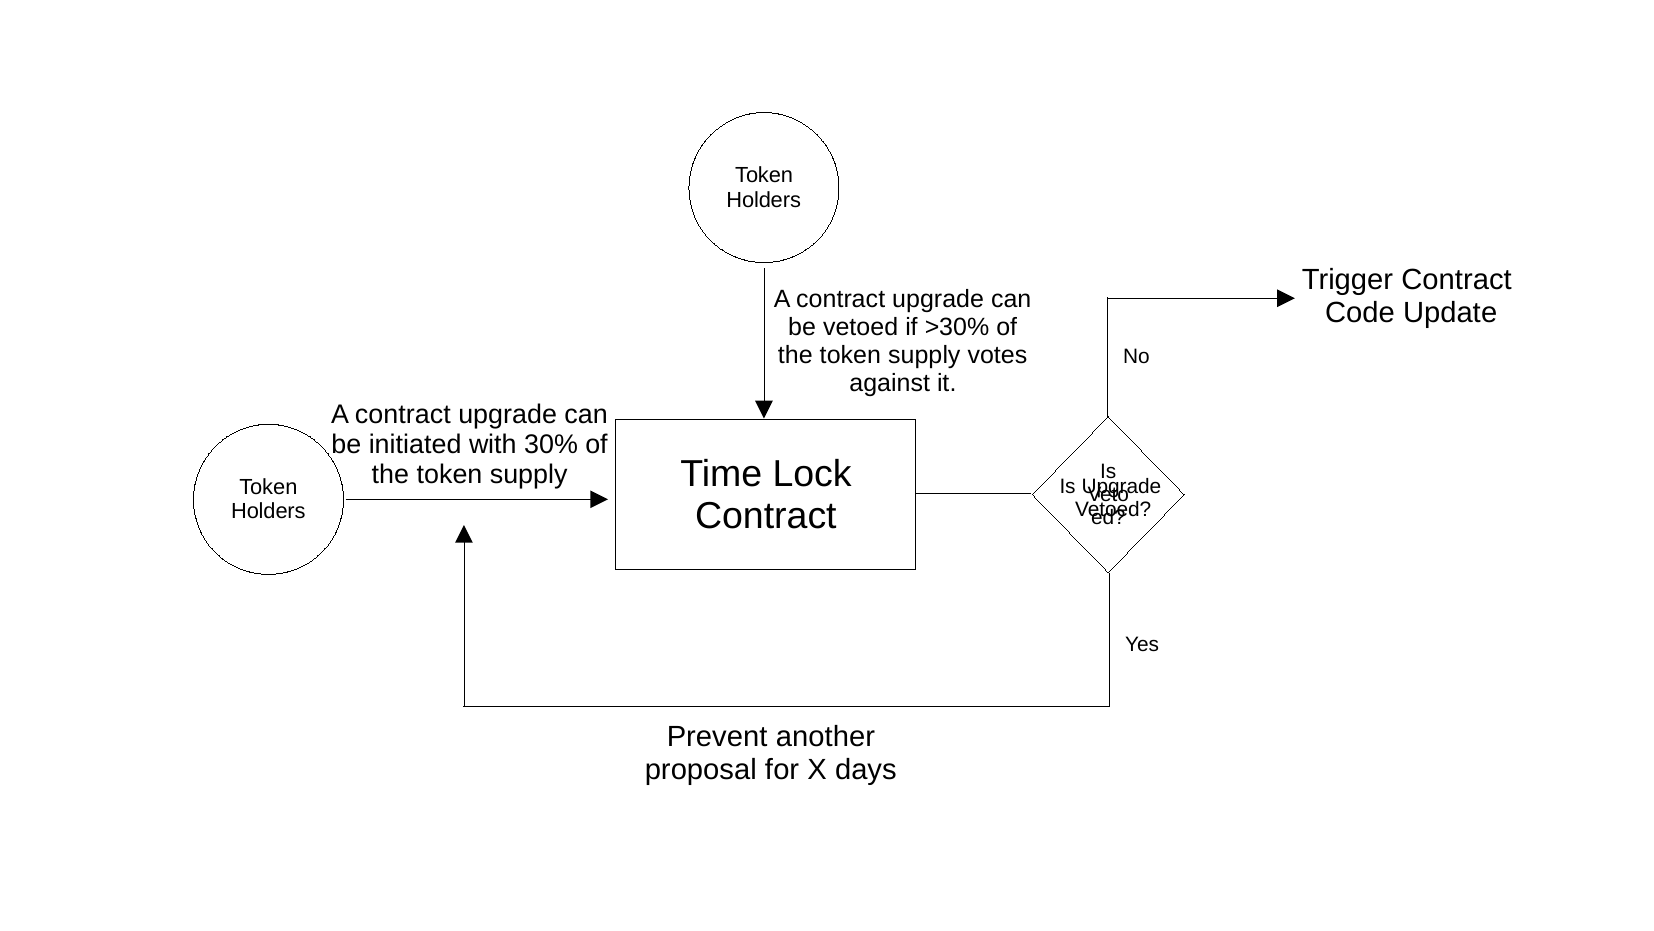

Token Holders
Trigger Contract
Code Update
A contract upgrade can be vetoed if >30% of the token supply votes against it.
No
# A contract upgrade can be initiated with 30% of the token supply
Is Vetoed?
Time Lock
Contract
Token Holders
Is Upgrade
Vetoed?
Yes
Prevent another proposal for X days